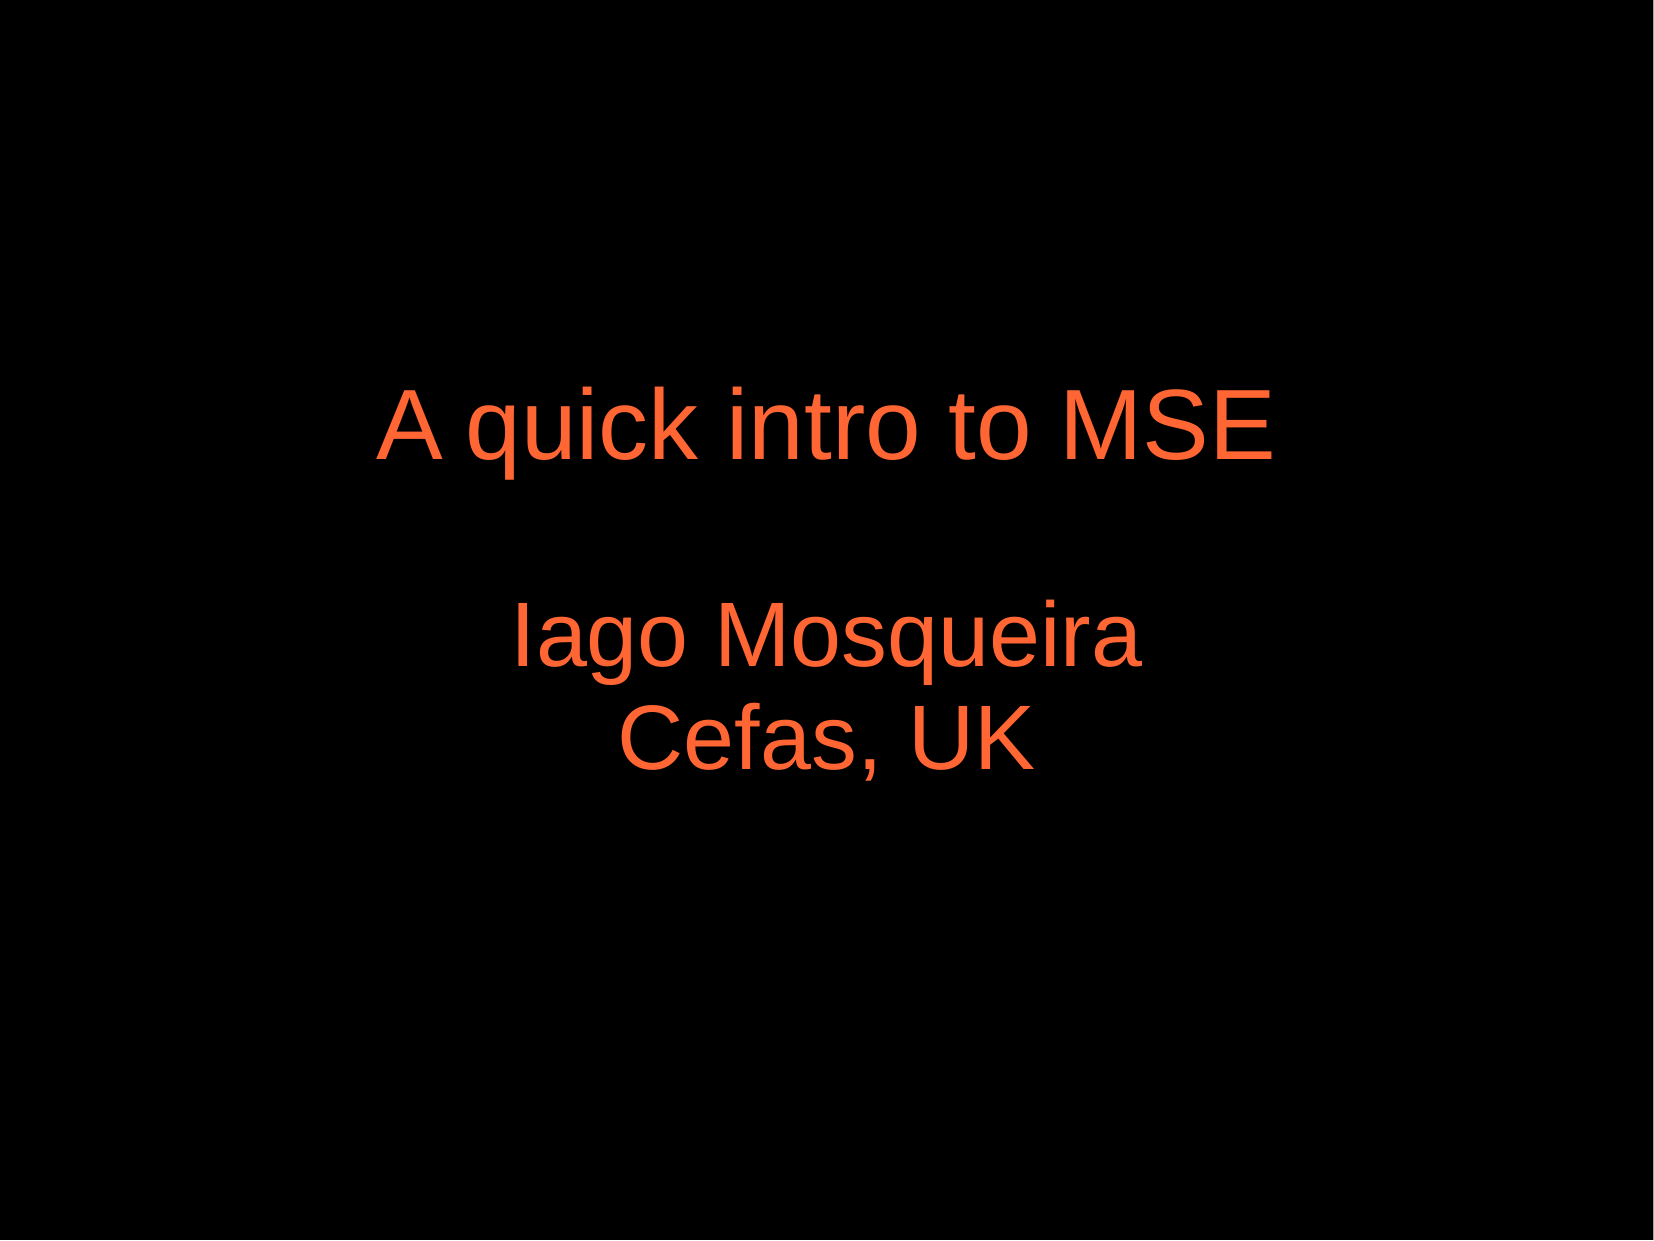

# A quick intro to MSE
Iago Mosqueira
Cefas, UK